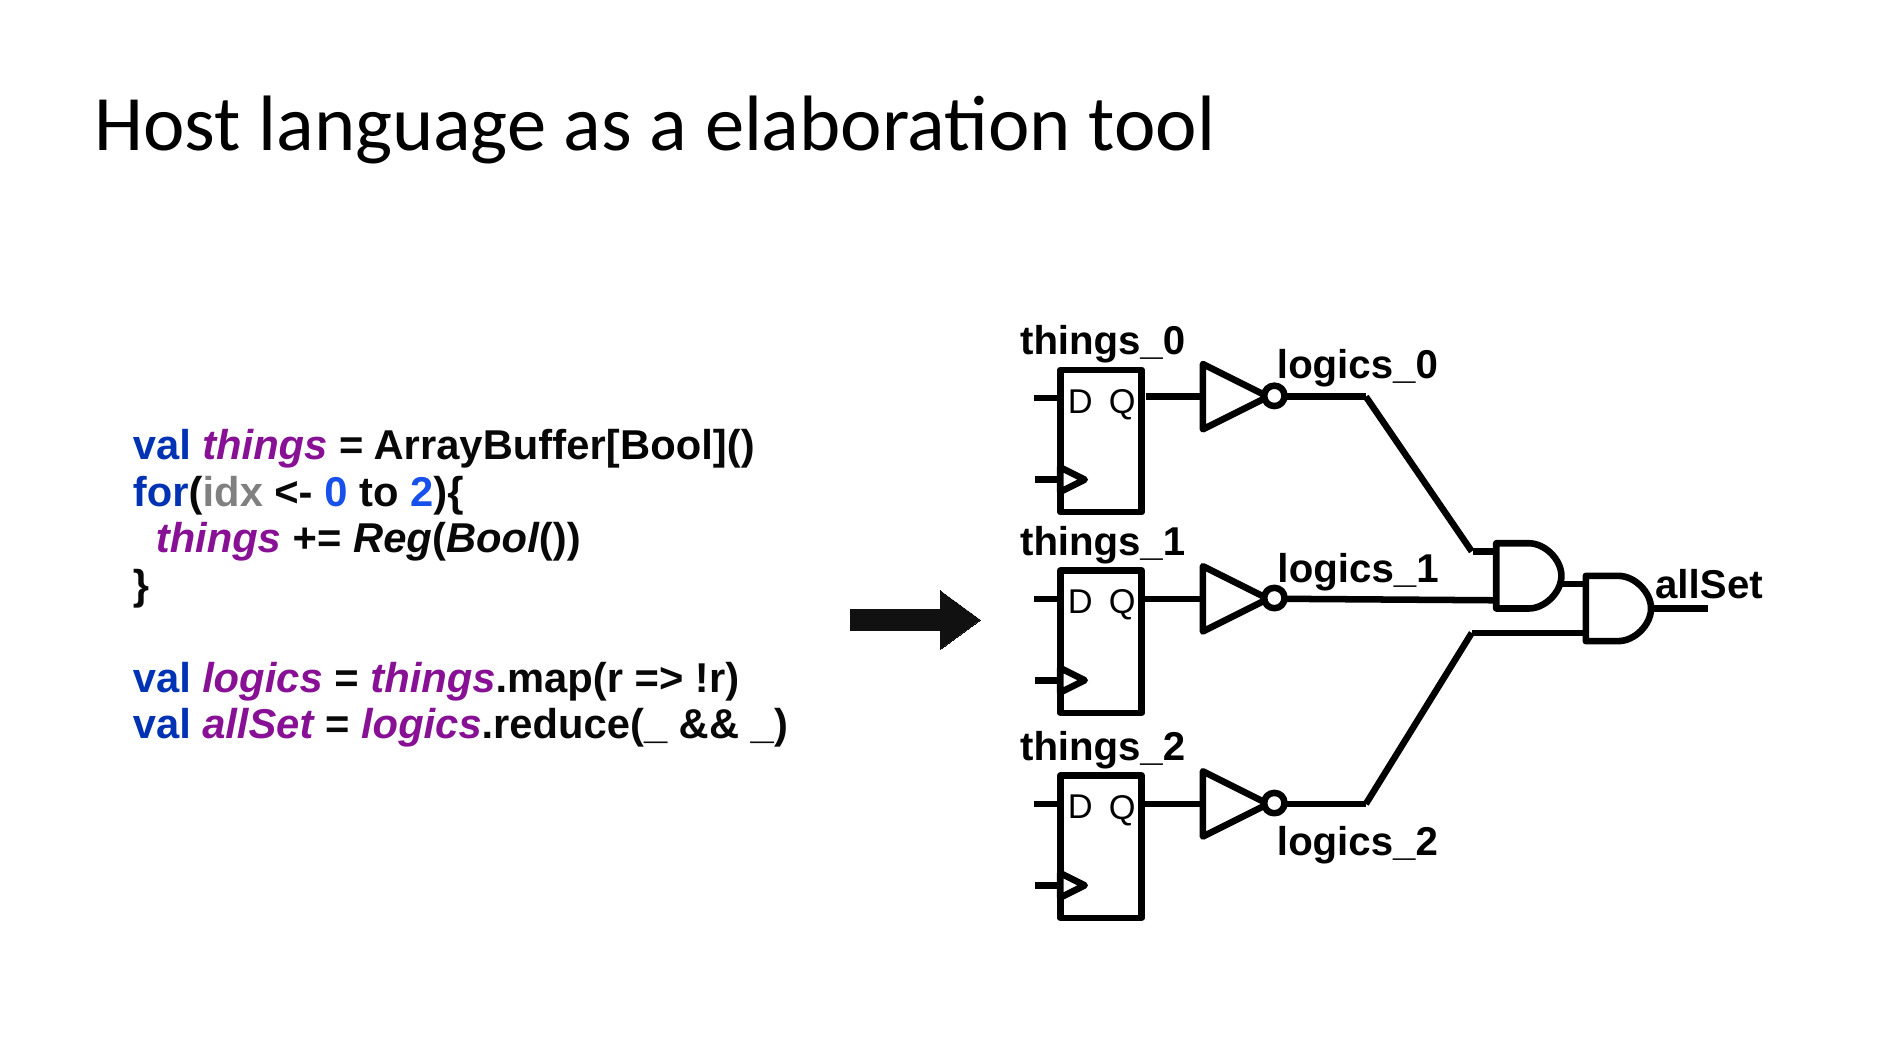

# Host language as a elaboration tool
val things = ArrayBuffer[Bool]()
for(idx <- 0 to 2){
 things += Reg(Bool())
}
val logics = things.map(r => !r)
val allSet = logics.reduce(_ && _)